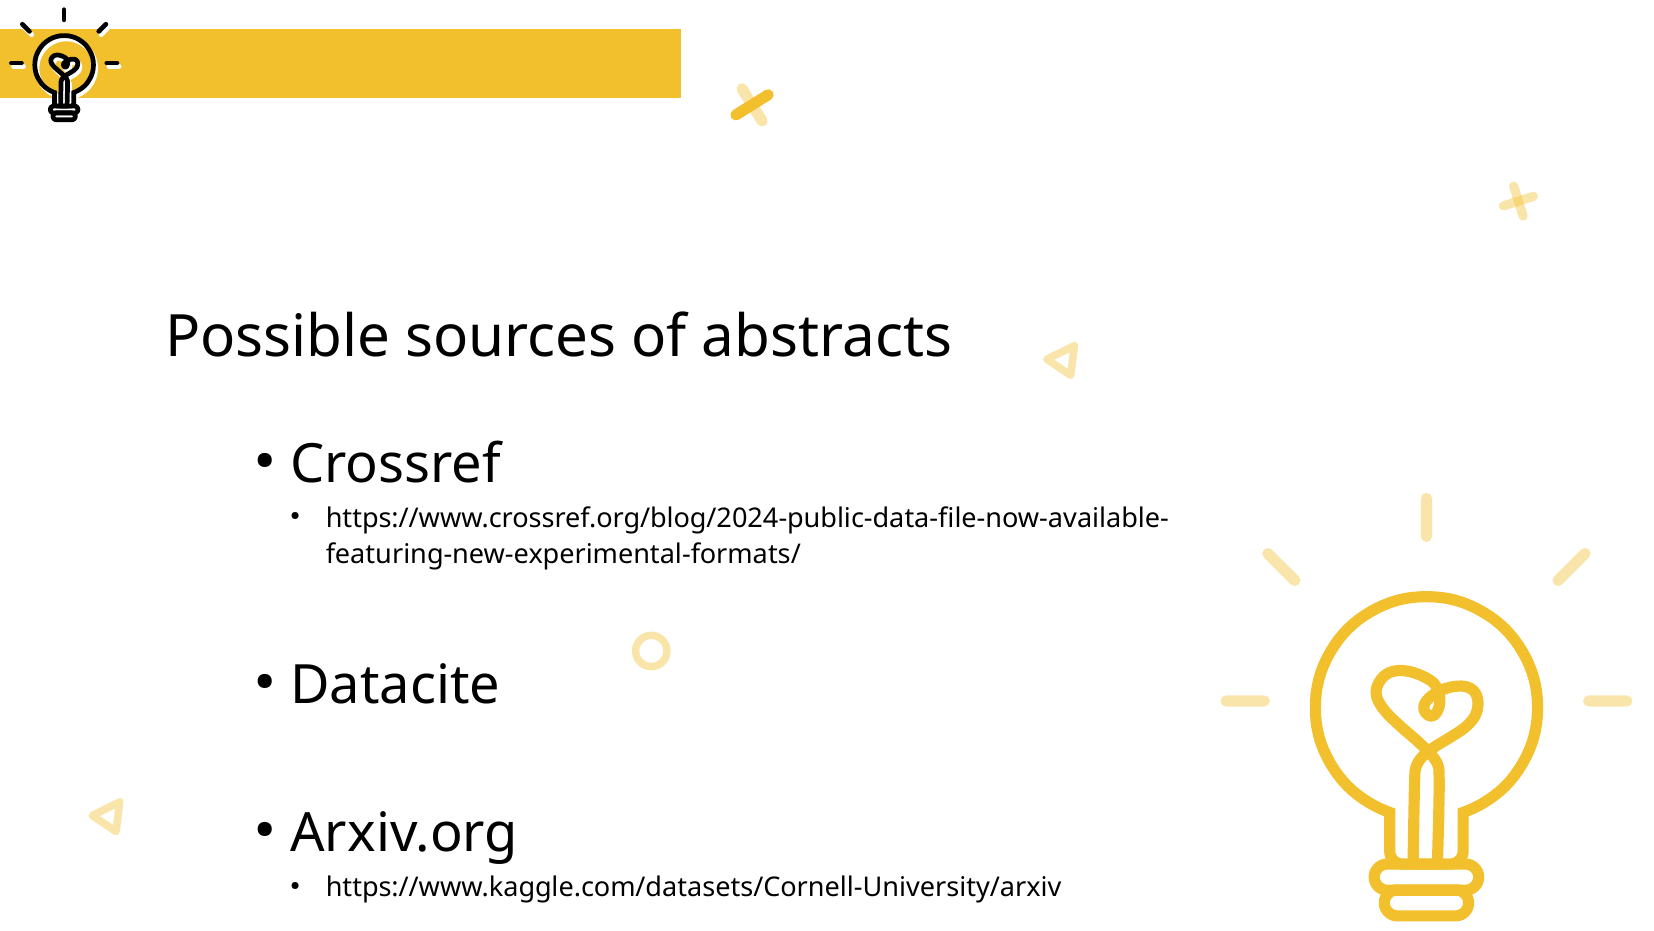

# Possible sources of abstracts
Crossref
https://www.crossref.org/blog/2024-public-data-file-now-available-featuring-new-experimental-formats/
Datacite
Arxiv.org
https://www.kaggle.com/datasets/Cornell-University/arxiv